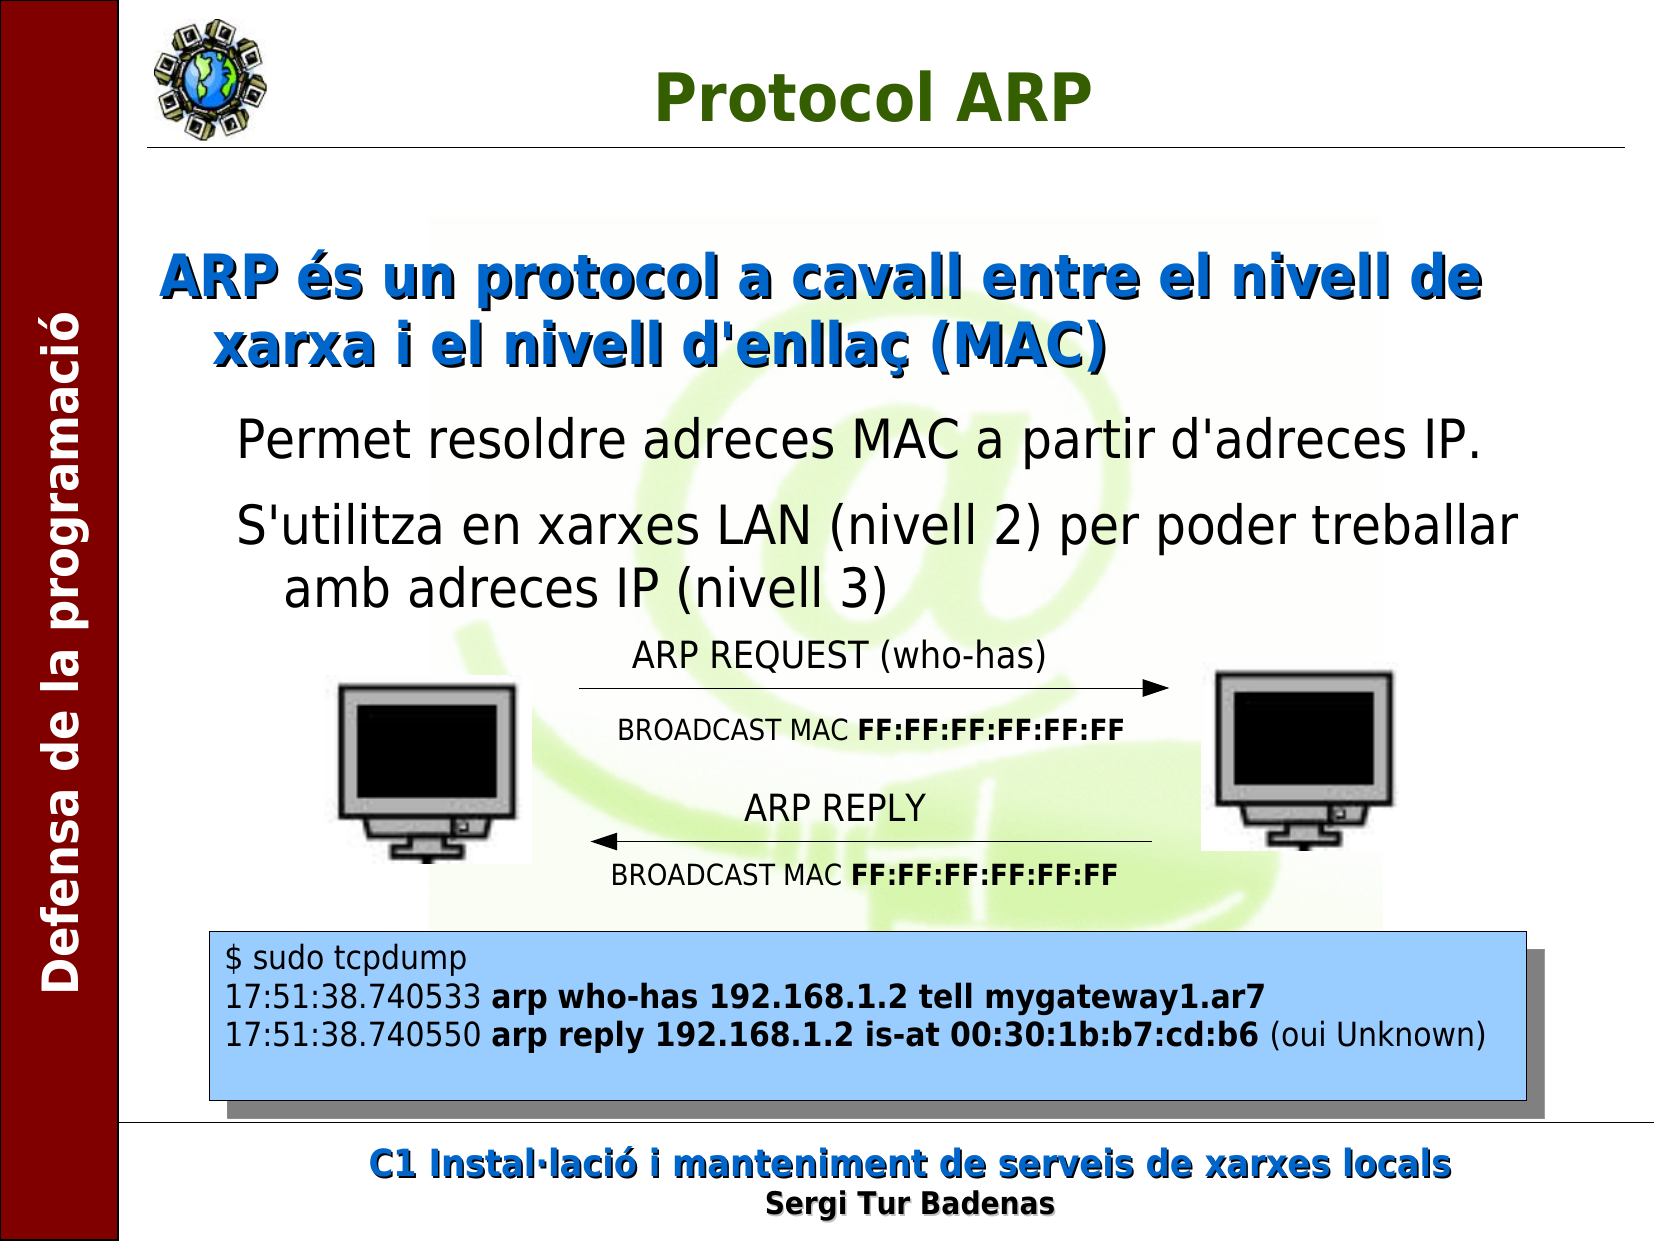

# Protocol ARP
ARP és un protocol a cavall entre el nivell de xarxa i el nivell d'enllaç (MAC)
Permet resoldre adreces MAC a partir d'adreces IP.
S'utilitza en xarxes LAN (nivell 2) per poder treballar amb adreces IP (nivell 3)
ARP REQUEST (who-has)
BROADCAST MAC FF:FF:FF:FF:FF:FF
ARP REPLY
BROADCAST MAC FF:FF:FF:FF:FF:FF
$ sudo tcpdump
17:51:38.740533 arp who-has 192.168.1.2 tell mygateway1.ar7
17:51:38.740550 arp reply 192.168.1.2 is-at 00:30:1b:b7:cd:b6 (oui Unknown)